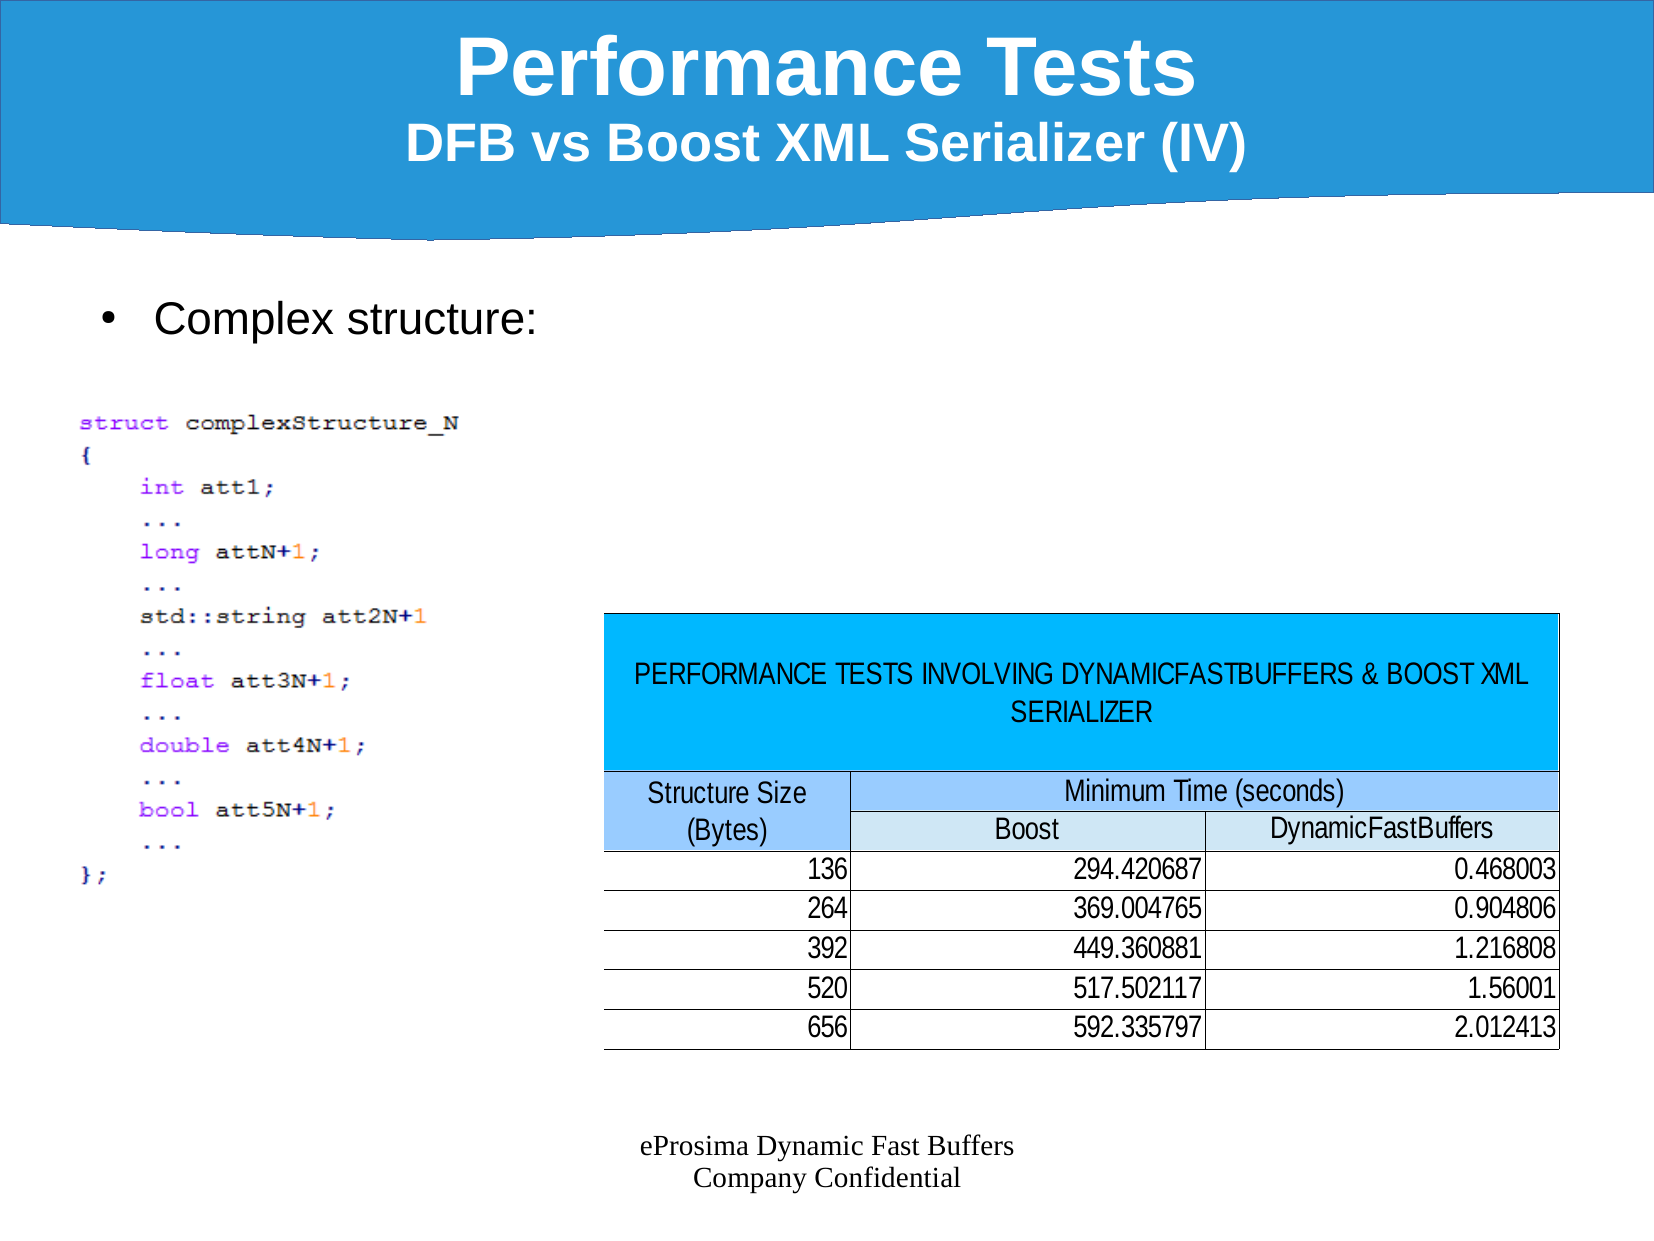

Performance Tests
DFB vs Boost XML Serializer (IV)
# Complex structure:
eProsima Dynamic Fast Buffers